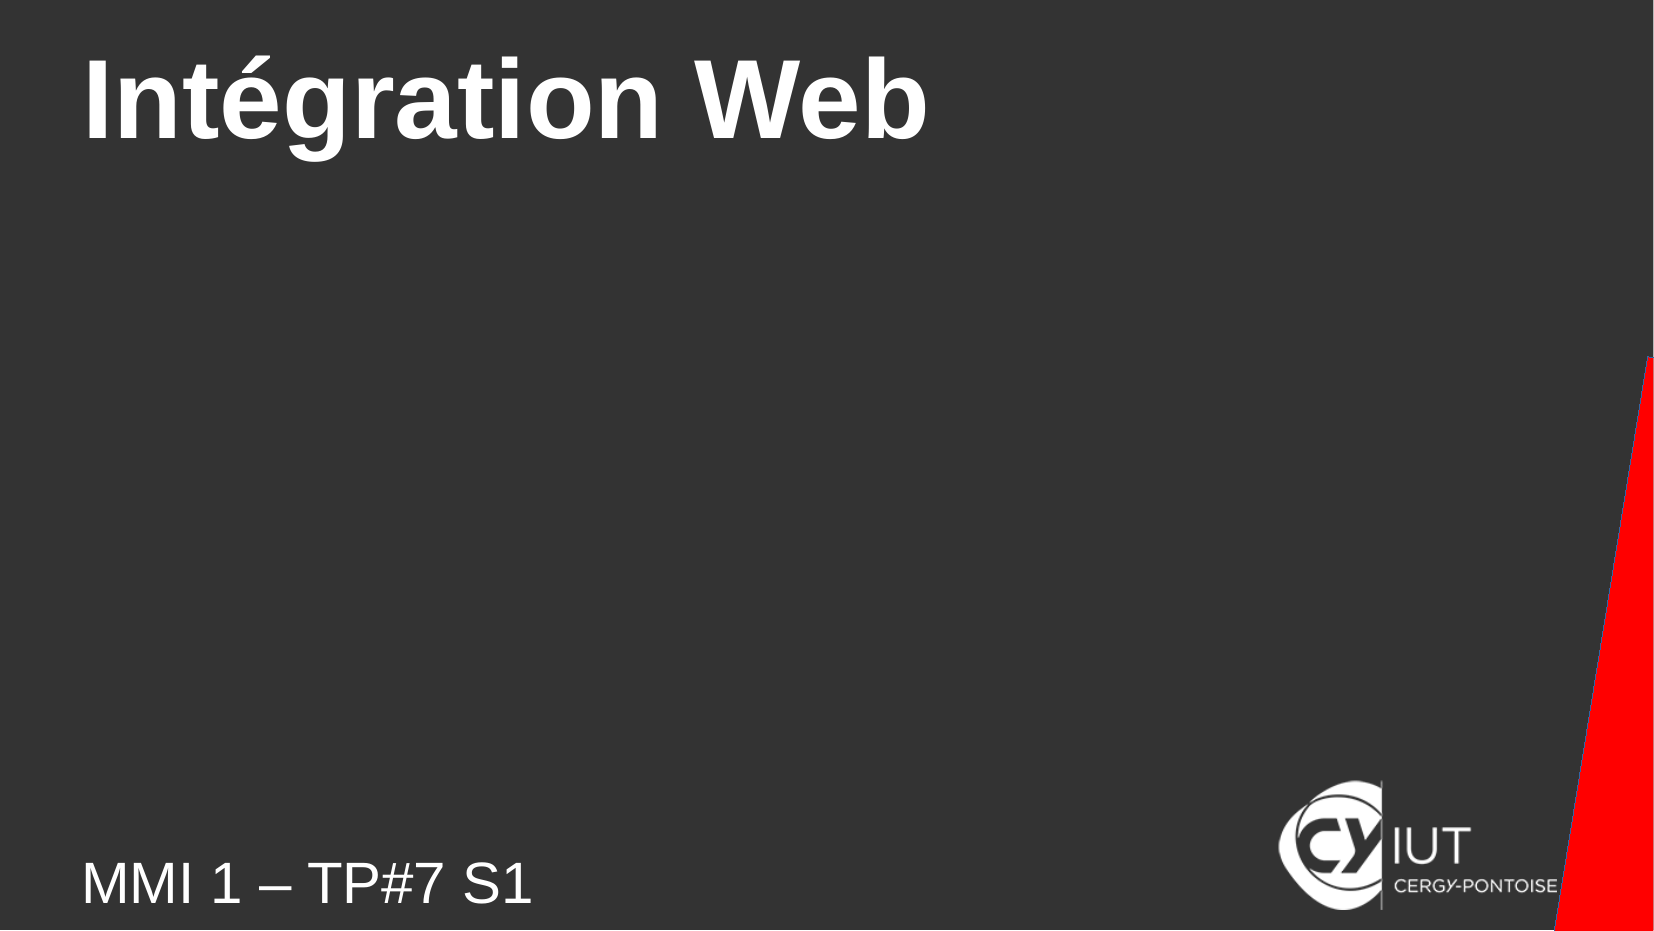

# Intégration Web
MMI 1 – TP#7 S1